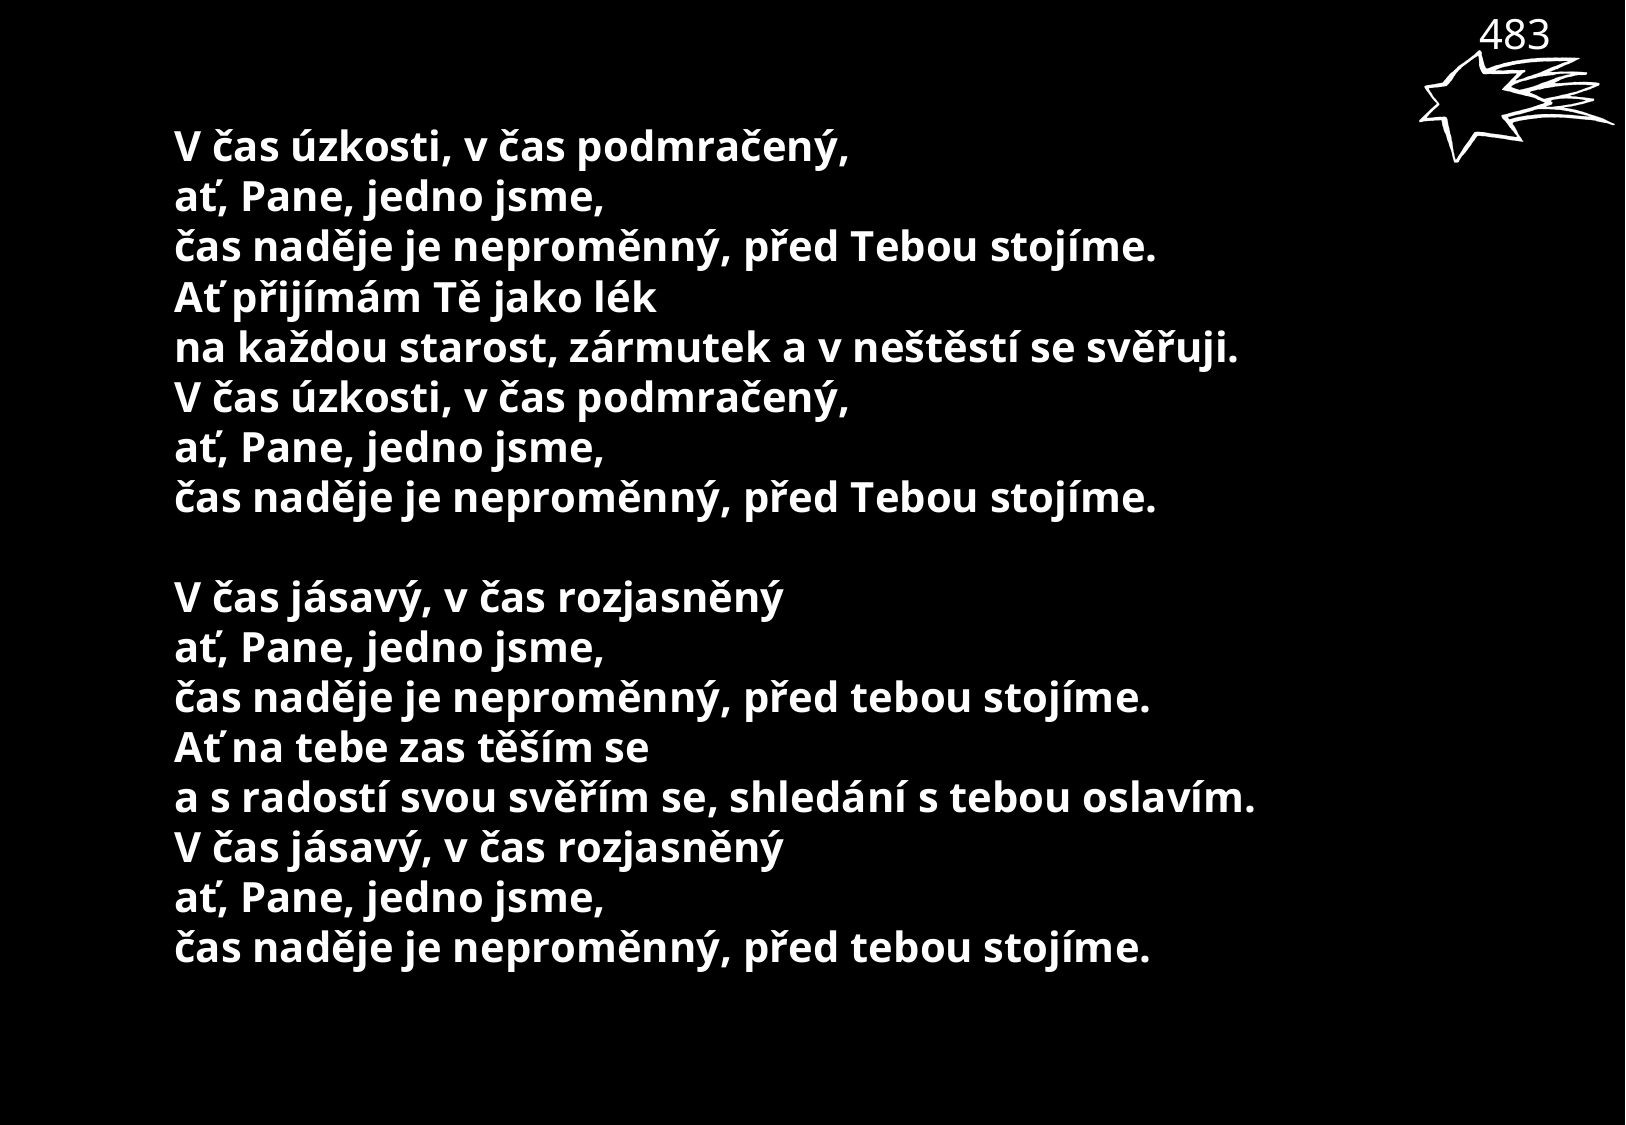

483
# V čas úzkosti, v čas podmračený, ať, Pane, jedno jsme, čas naděje je neproměnný, před Tebou stojíme. Ať přijímám Tě jako lék na každou starost, zármutek a v neštěstí se svěřuji. V čas úzkosti, v čas podmračený, ať, Pane, jedno jsme, čas naděje je neproměnný, před Tebou stojíme. V čas jásavý, v čas rozjasněný ať, Pane, jedno jsme, čas naděje je neproměnný, před tebou stojíme. Ať na tebe zas těším se a s radostí svou svěřím se, shledání s tebou oslavím. V čas jásavý, v čas rozjasněný ať, Pane, jedno jsme, čas naděje je neproměnný, před tebou stojíme.